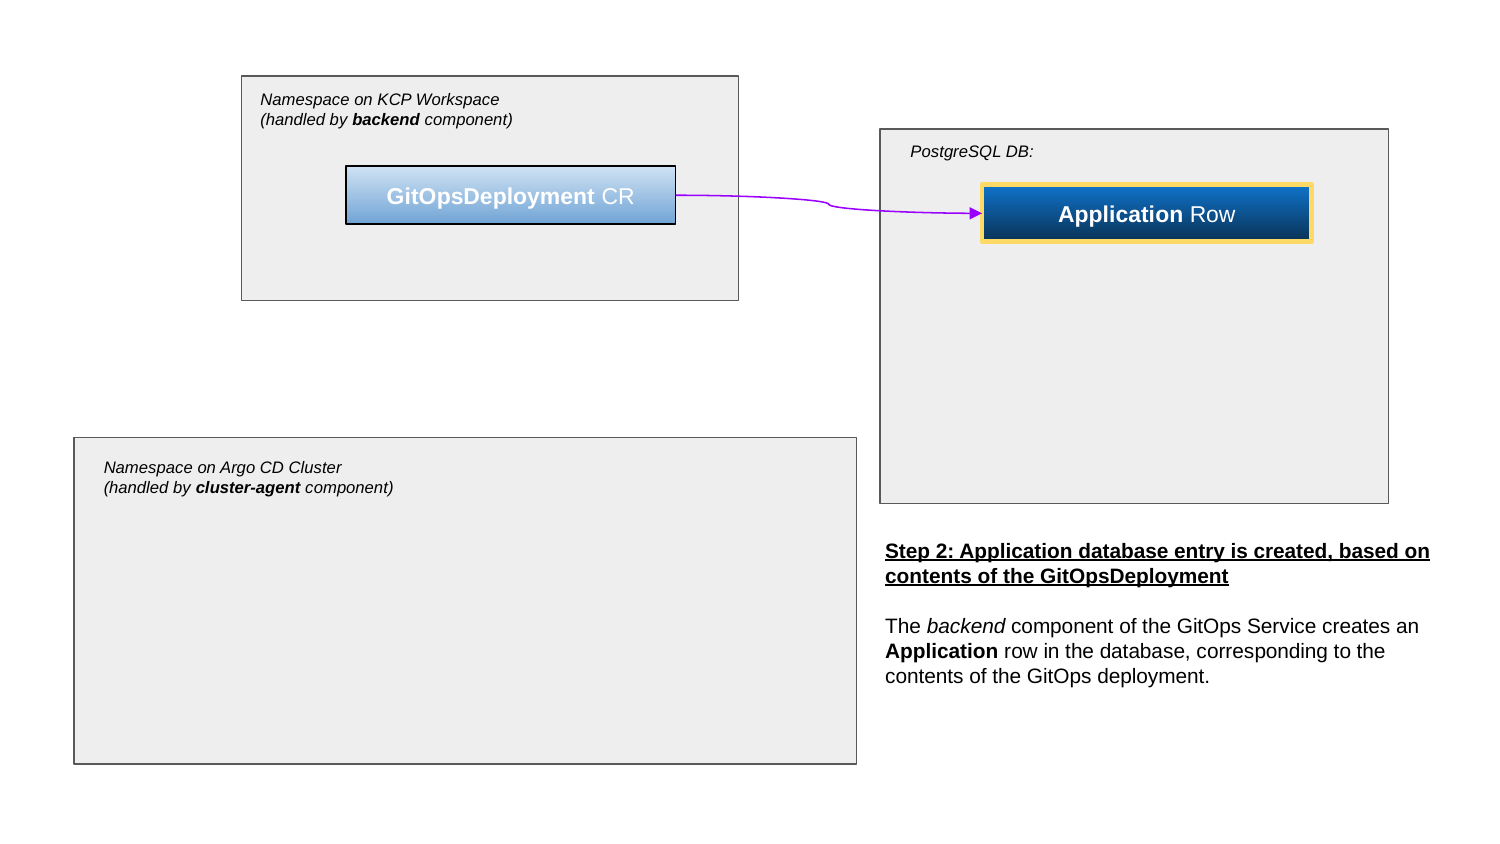

Namespace on KCP Workspace
(handled by backend component)
PostgreSQL DB:
GitOpsDeployment CR
Application Row
Namespace on Argo CD Cluster
(handled by cluster-agent component)
Step 2: Application database entry is created, based on contents of the GitOpsDeployment
The backend component of the GitOps Service creates an Application row in the database, corresponding to the contents of the GitOps deployment.